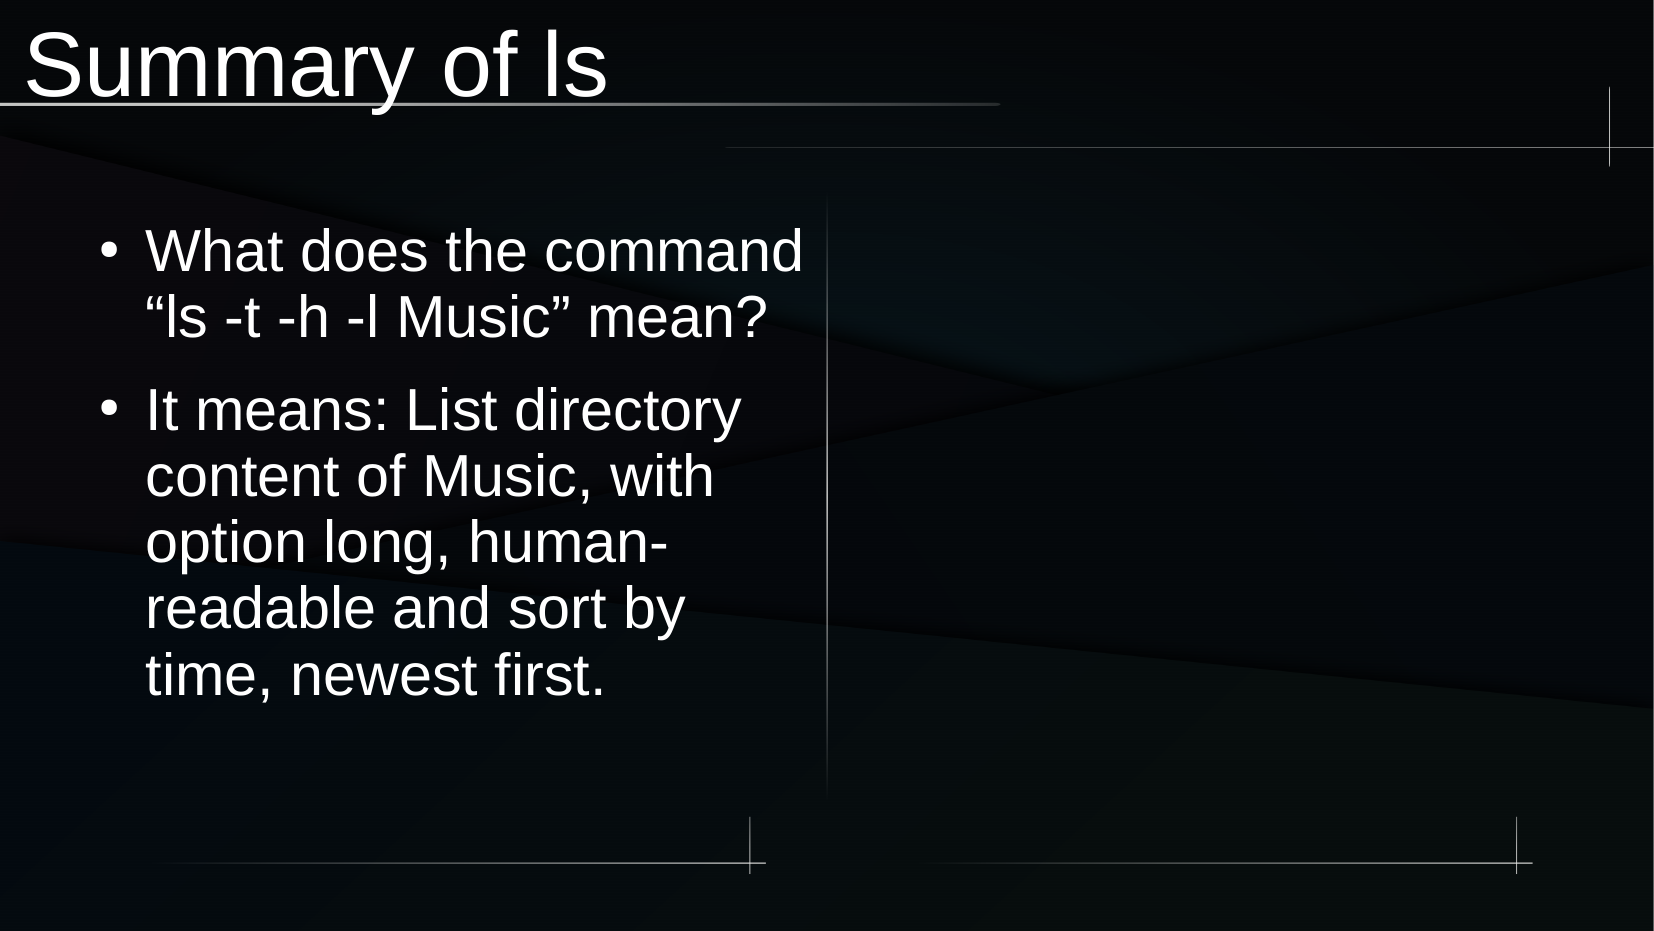

# Summary of ls
What does the command “ls -t -h -l Music” mean?
It means: List directory content of Music, with option long, human-readable and sort by time, newest first.